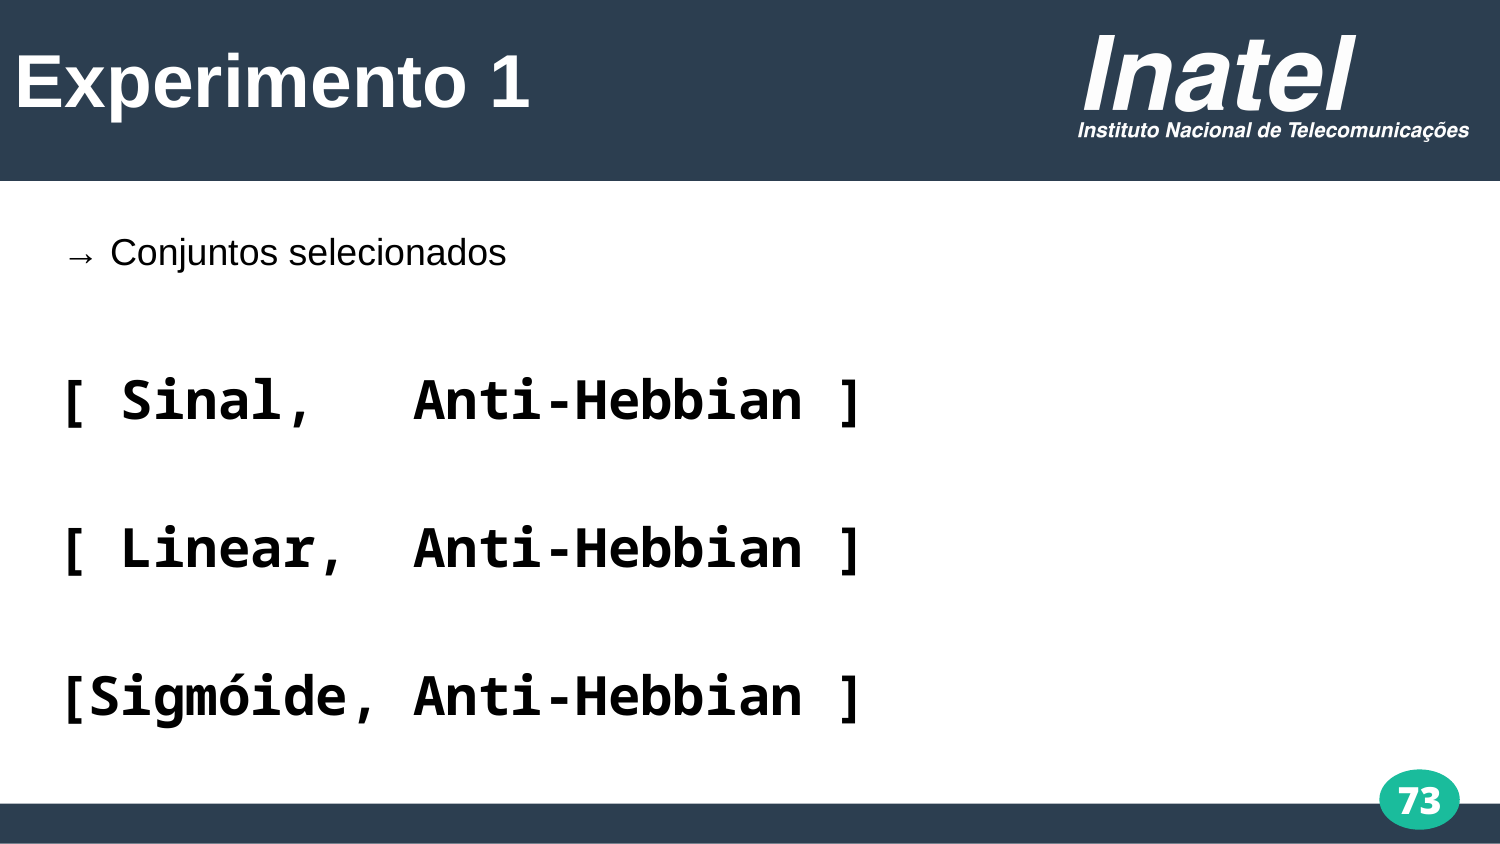

Experimento 1
→ Conjuntos selecionados
[ Sinal, Anti-Hebbian ]
[ Linear, Anti-Hebbian ]
[Sigmóide, Anti-Hebbian ]
73